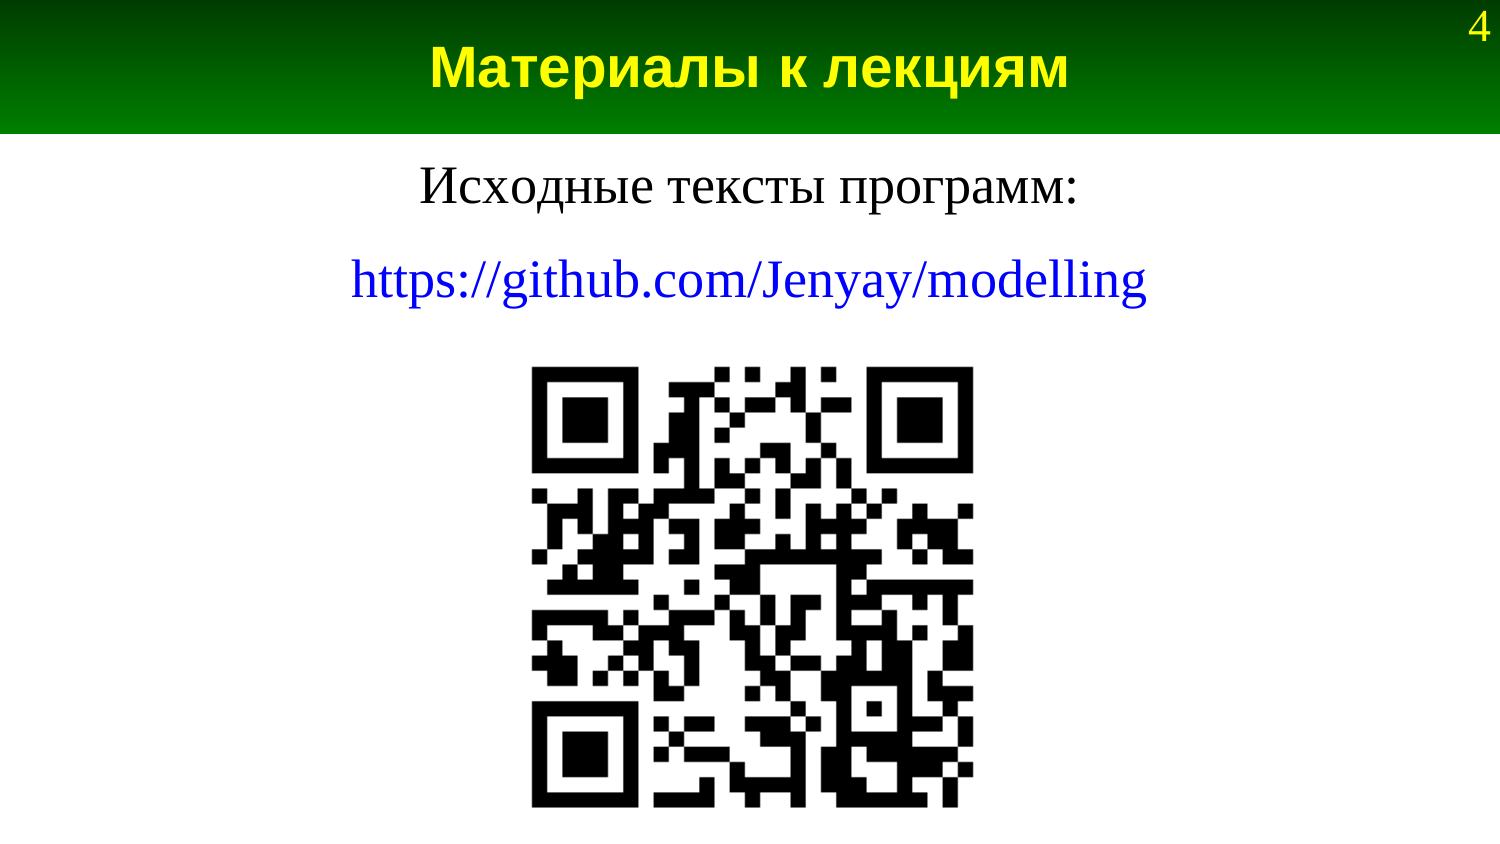

# Материалы к лекциям
Исходные тексты программ:
https://github.com/Jenyay/modelling